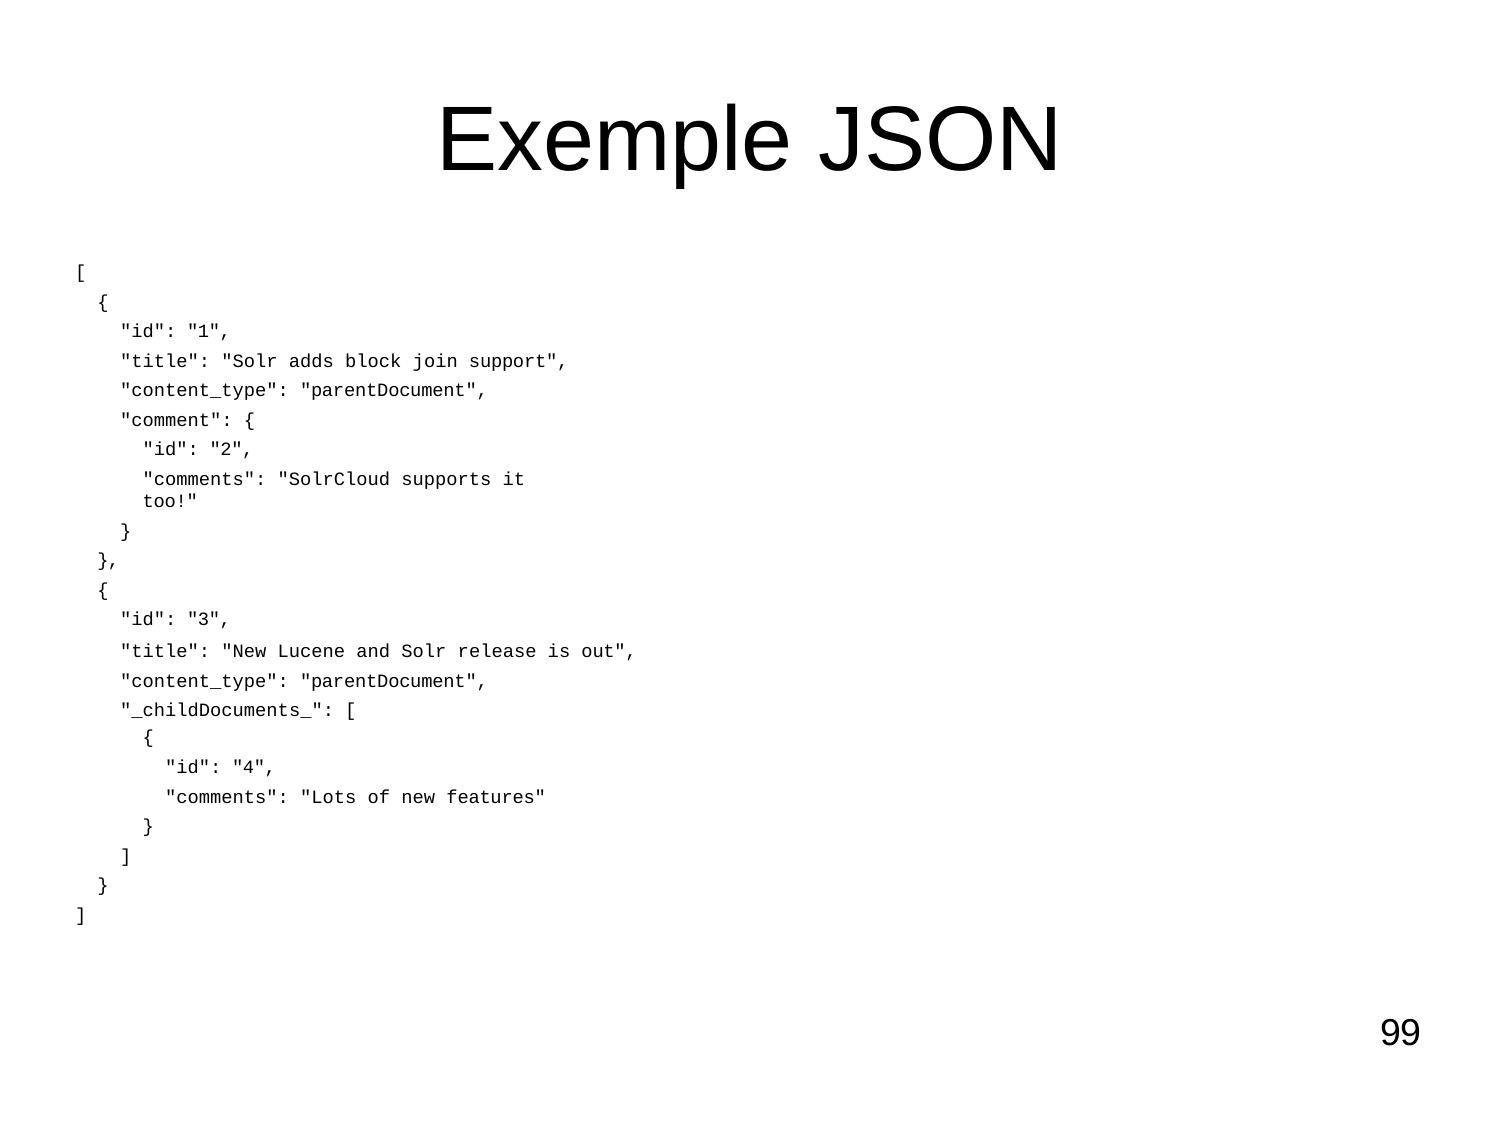

# Exemple JSON
[
{
"id": "1",
"title": "Solr adds block join support", "content_type": "parentDocument", "comment": {
"id": "2",
"comments": "SolrCloud supports it too!"
}
},
{
"id": "3",
"title": "New Lucene and Solr release is out", "content_type": "parentDocument", "_childDocuments_": [
{
"id": "4",
"comments": "Lots of new features"
}
]
}
]
99